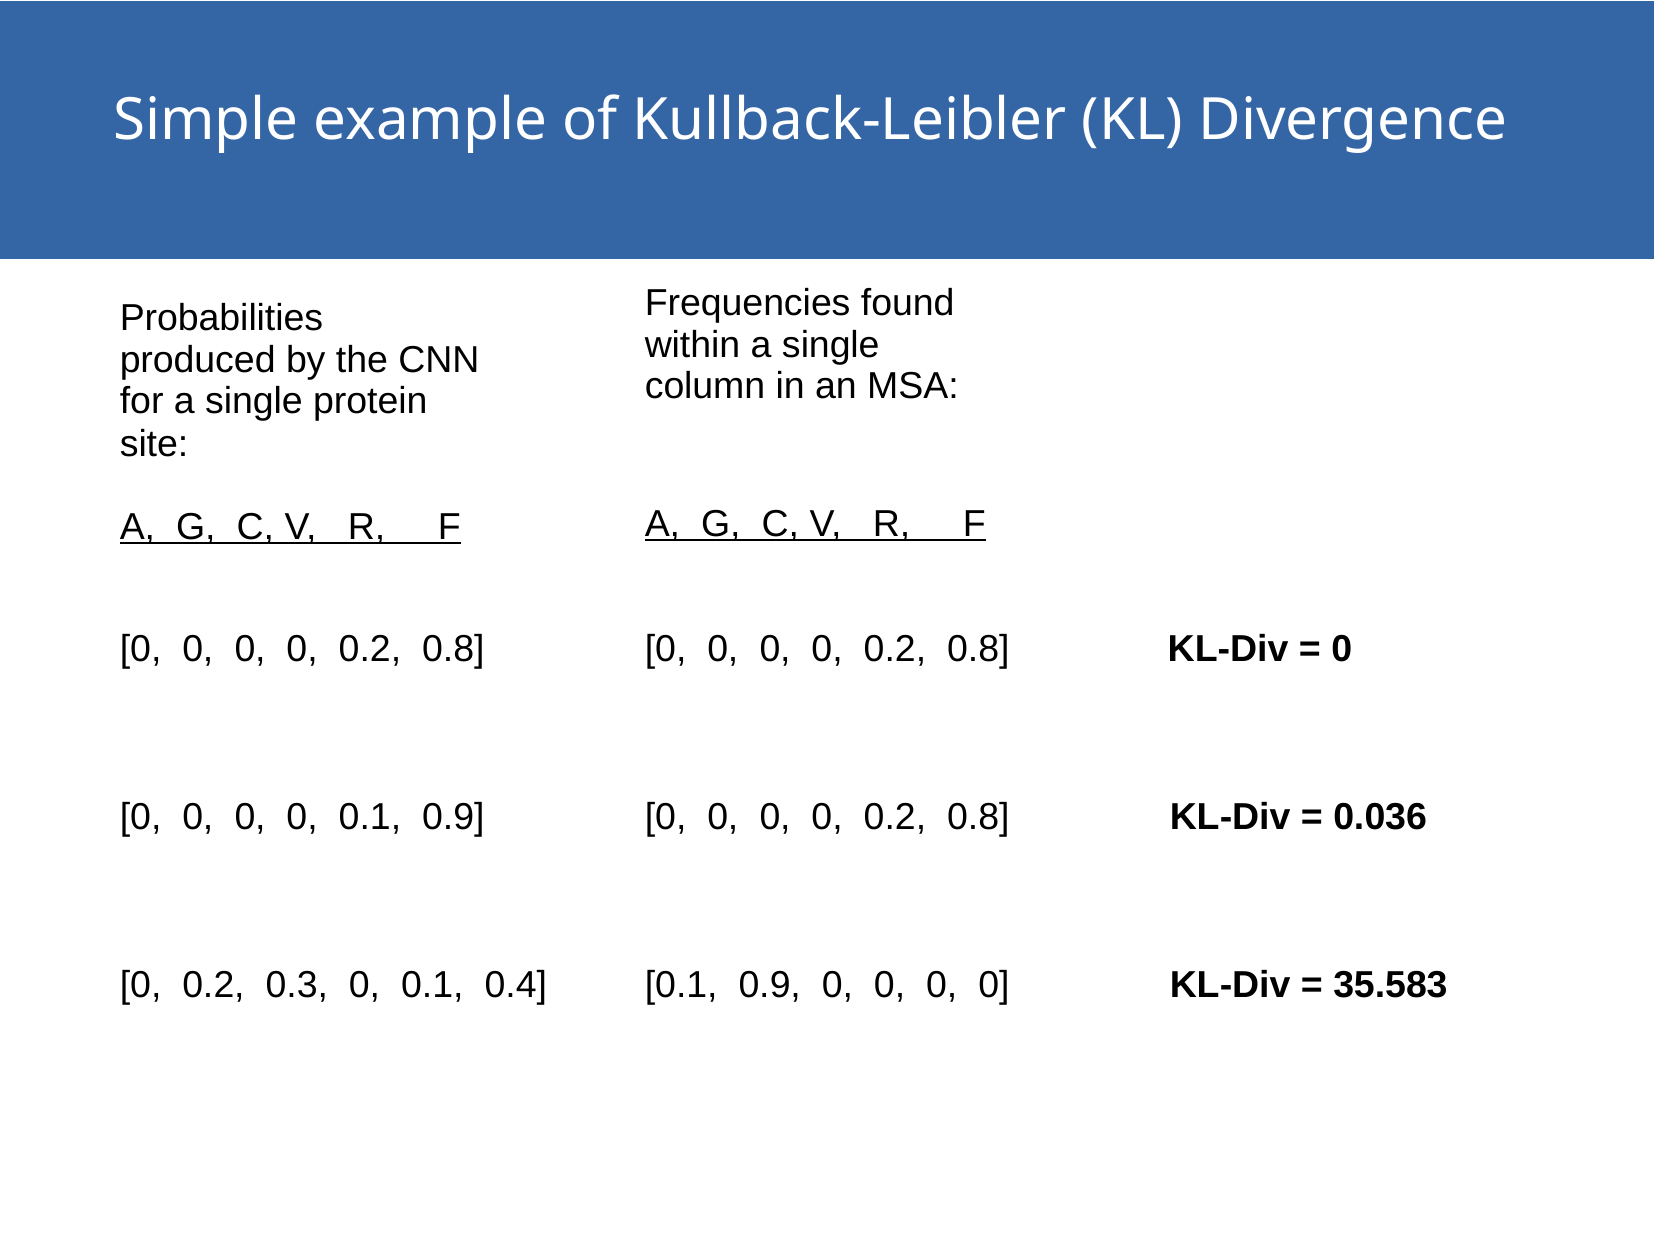

Simple example of Kullback-Leibler (KL) Divergence
Frequencies found within a single column in an MSA:
Probabilities produced by the CNN
for a single protein site:
A, G, C, V, R, F
A, G, C, V, R, F
[0, 0, 0, 0, 0.2, 0.8]			[0, 0, 0, 0, 0.2, 0.8] KL-Div = 0
[0, 0, 0, 0, 0.1, 0.9]			[0, 0, 0, 0, 0.2, 0.8]			KL-Div = 0.036
[0, 0.2, 0.3, 0, 0.1, 0.4]		[0.1, 0.9, 0, 0, 0, 0]			KL-Div = 35.583